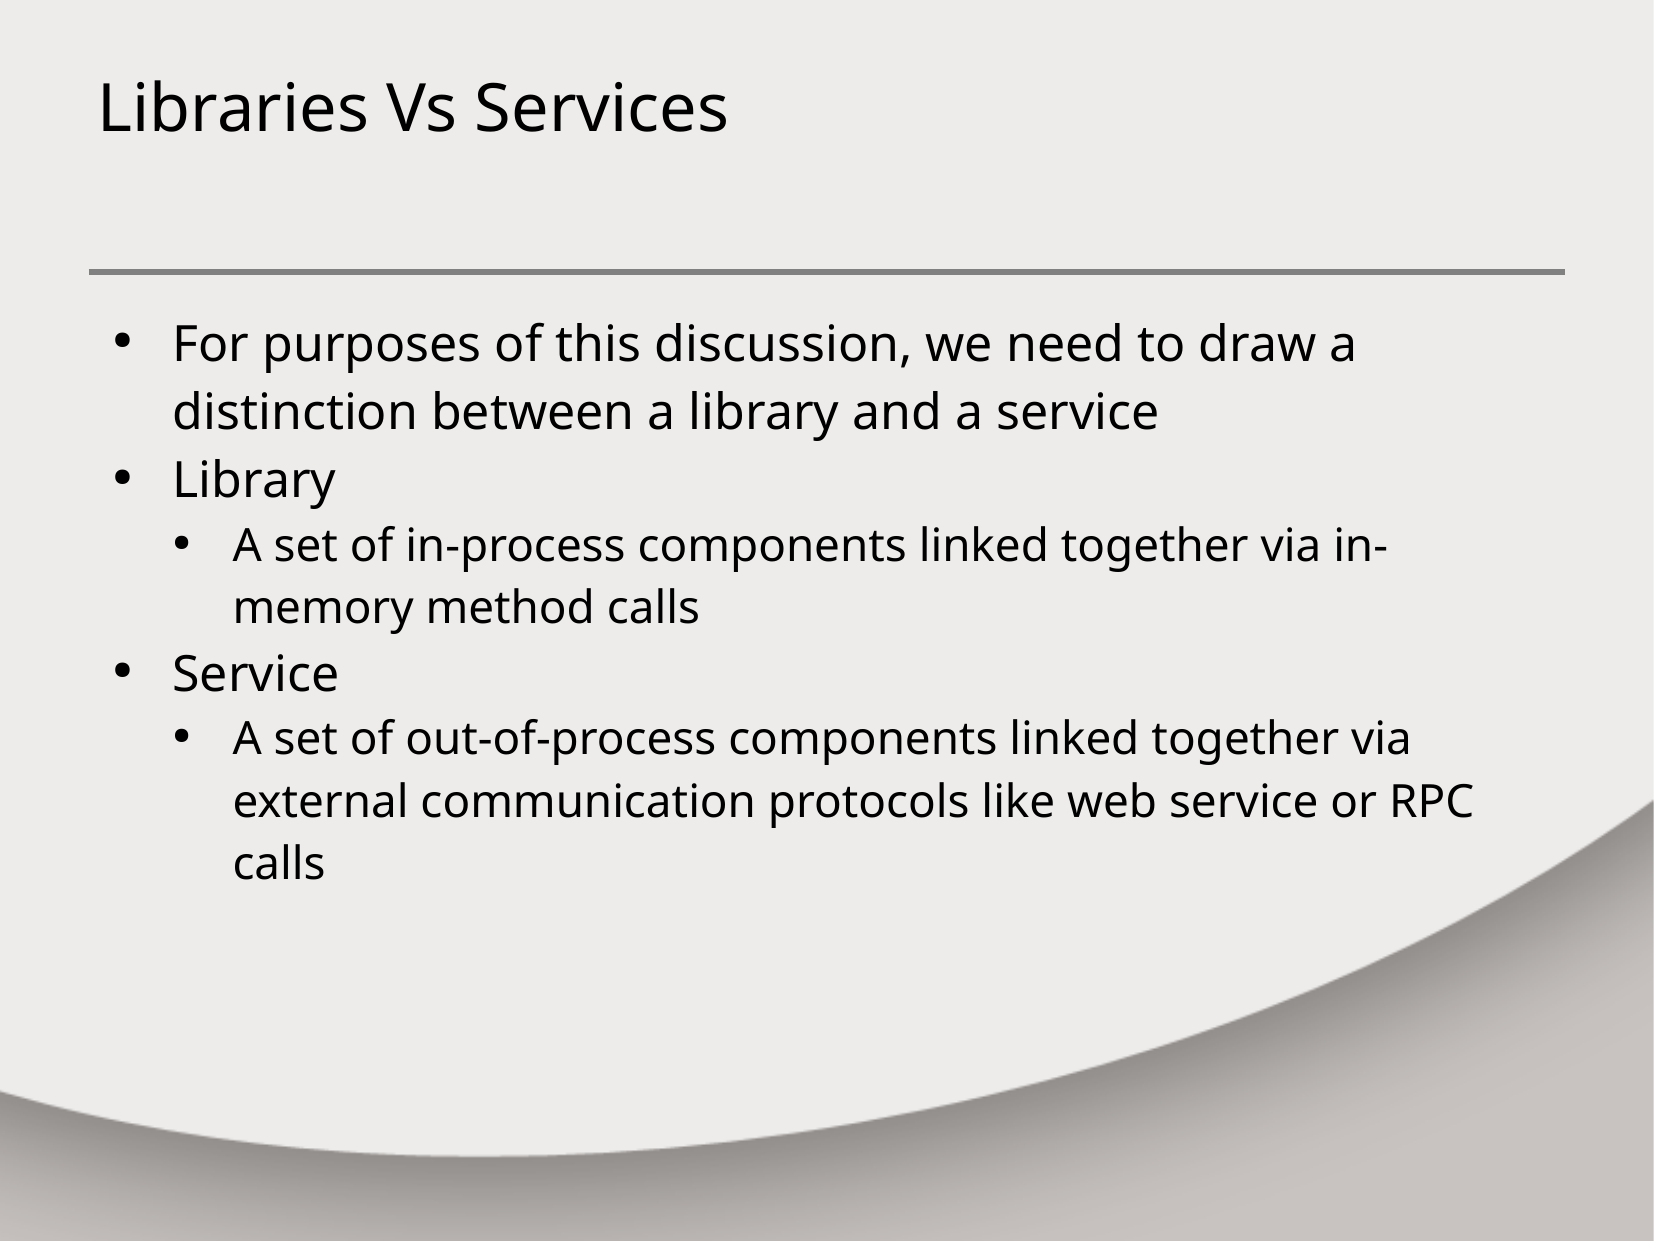

# Libraries Vs Services
For purposes of this discussion, we need to draw a distinction between a library and a service
Library
A set of in-process components linked together via in-memory method calls
Service
A set of out-of-process components linked together via external communication protocols like web service or RPC calls